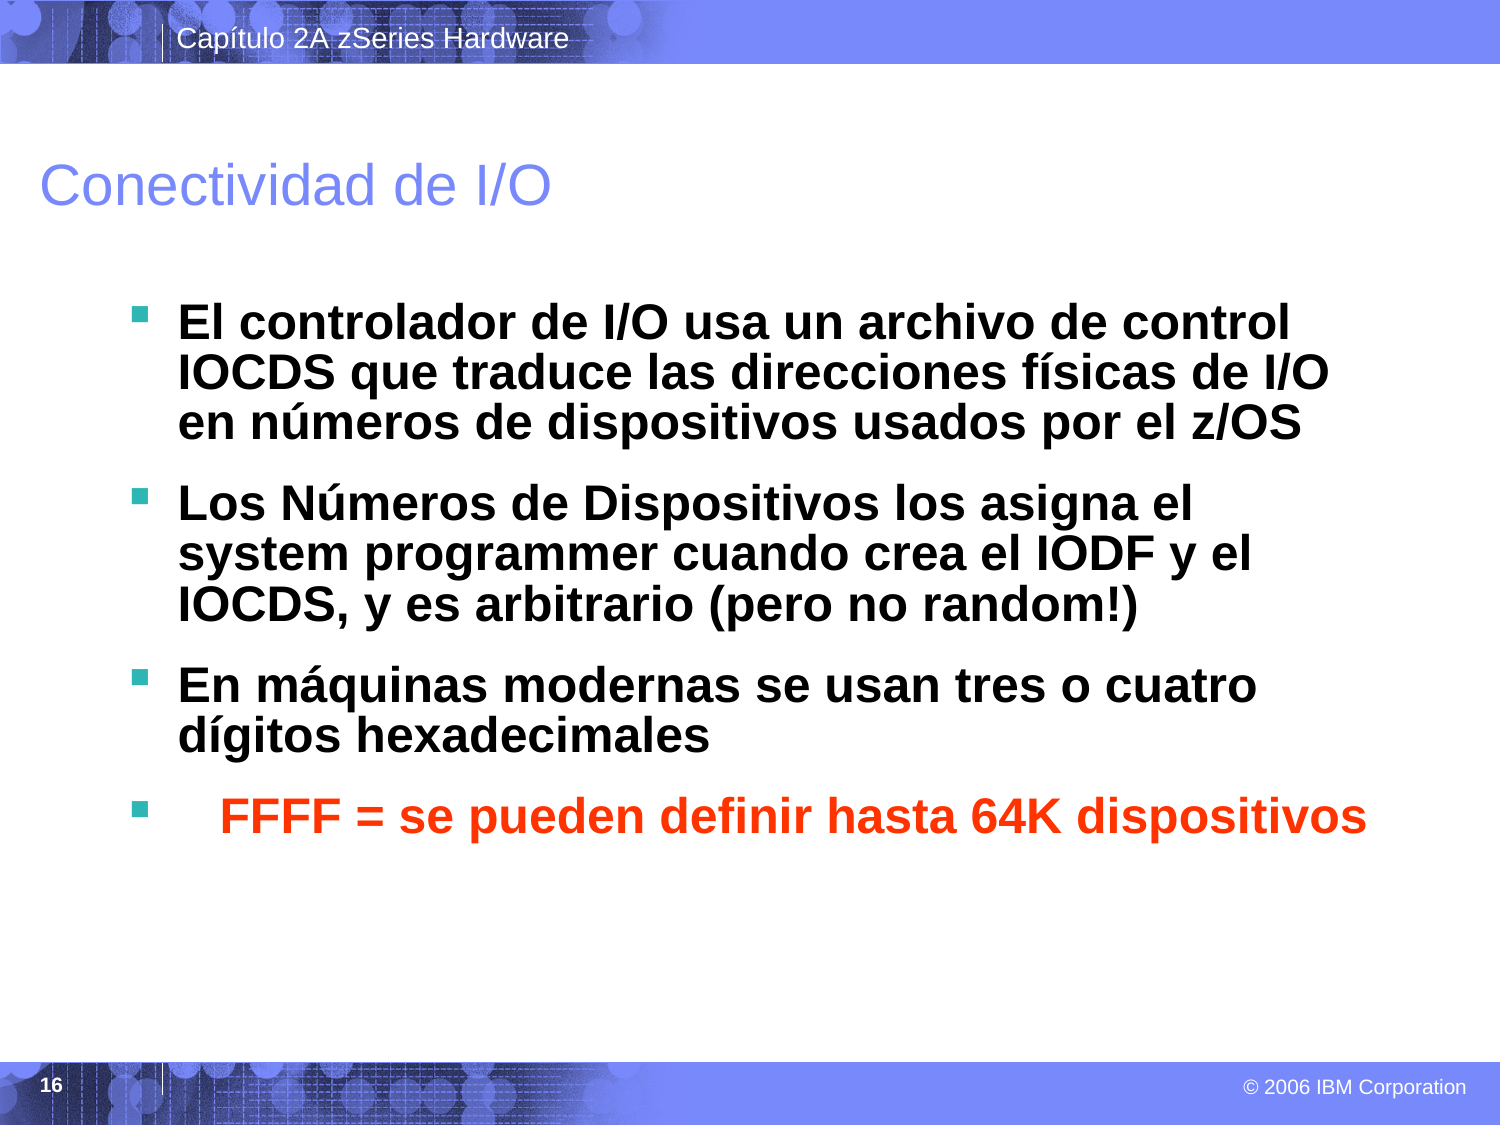

# Conectividad de I/O
El controlador de I/O usa un archivo de control IOCDS que traduce las direcciones físicas de I/O en números de dispositivos usados por el z/OS
Los Números de Dispositivos los asigna el system programmer cuando crea el IODF y el IOCDS, y es arbitrario (pero no random!)
En máquinas modernas se usan tres o cuatro dígitos hexadecimales
 FFFF = se pueden definir hasta 64K dispositivos
16